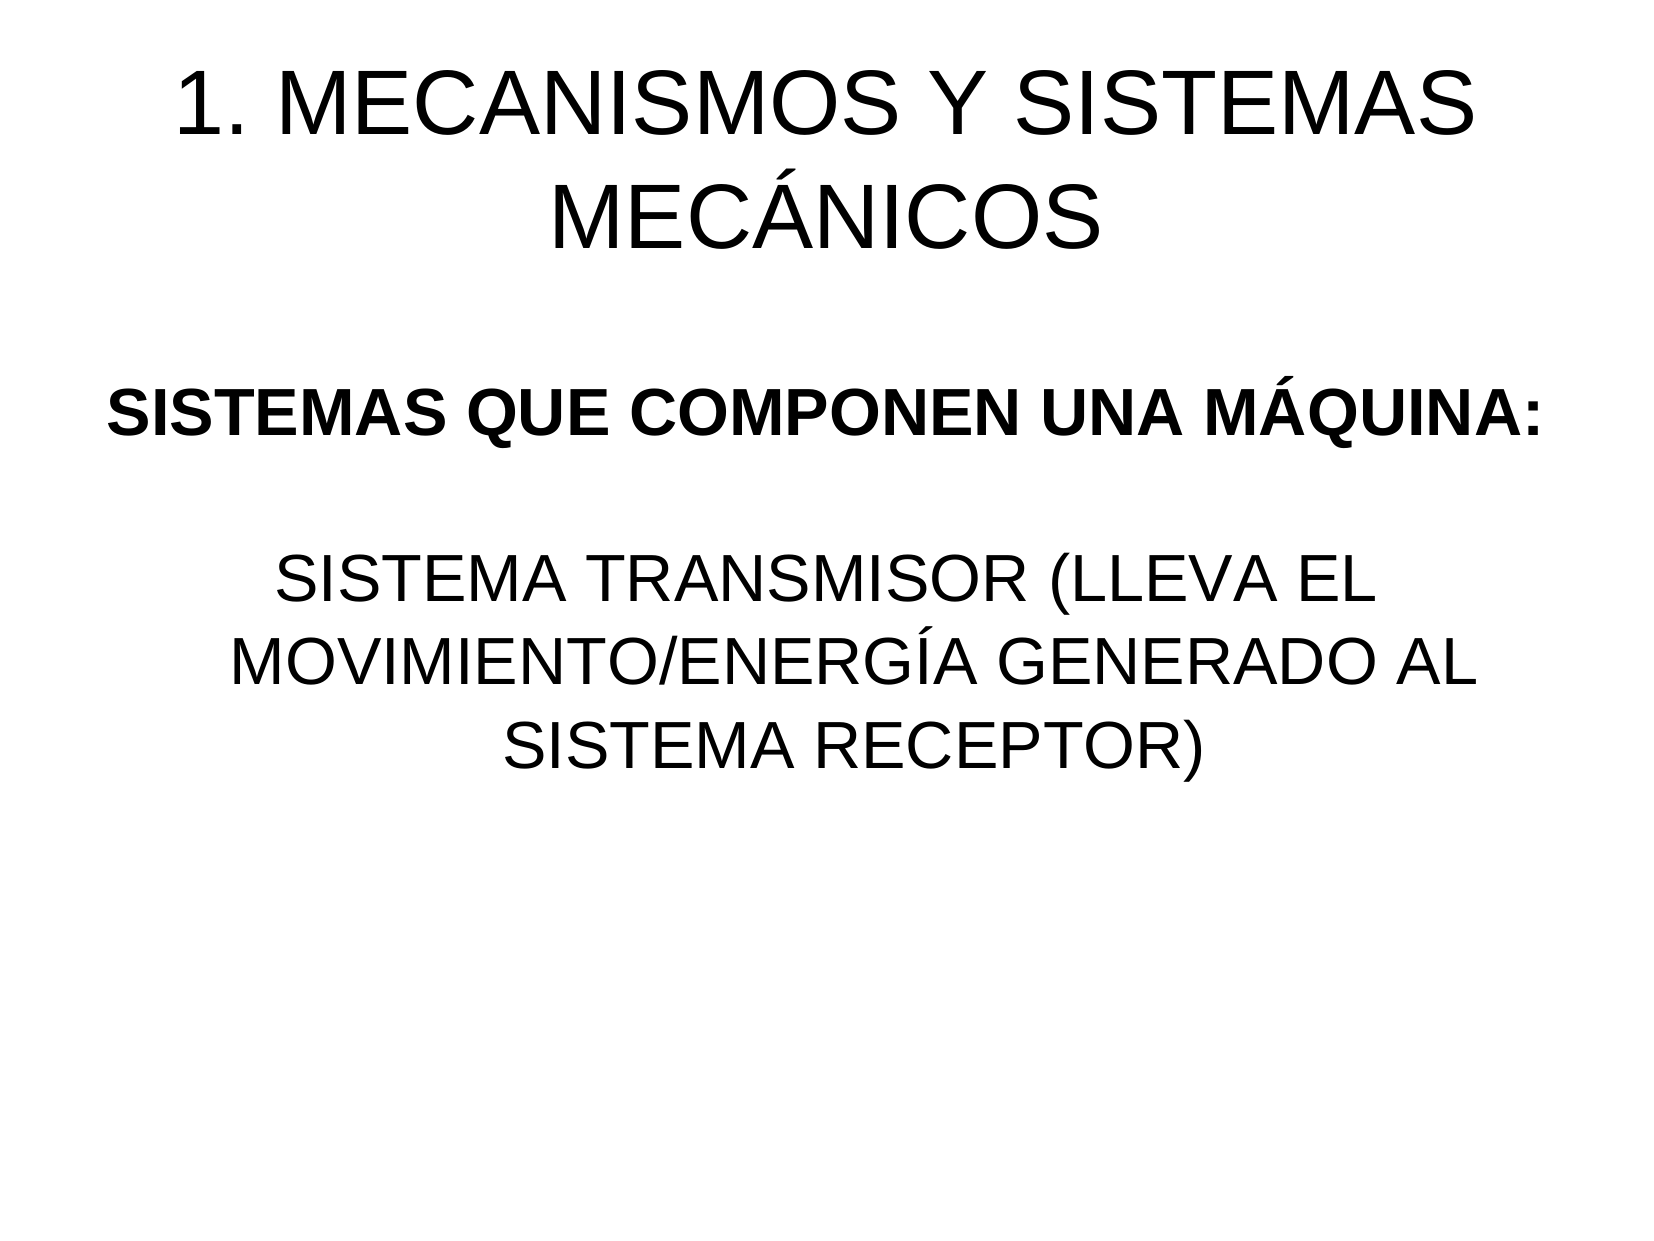

# 1. MECANISMOS Y SISTEMAS MECÁNICOS
SISTEMAS QUE COMPONEN UNA MÁQUINA:
SISTEMA TRANSMISOR (LLEVA EL MOVIMIENTO/ENERGÍA GENERADO AL SISTEMA RECEPTOR)